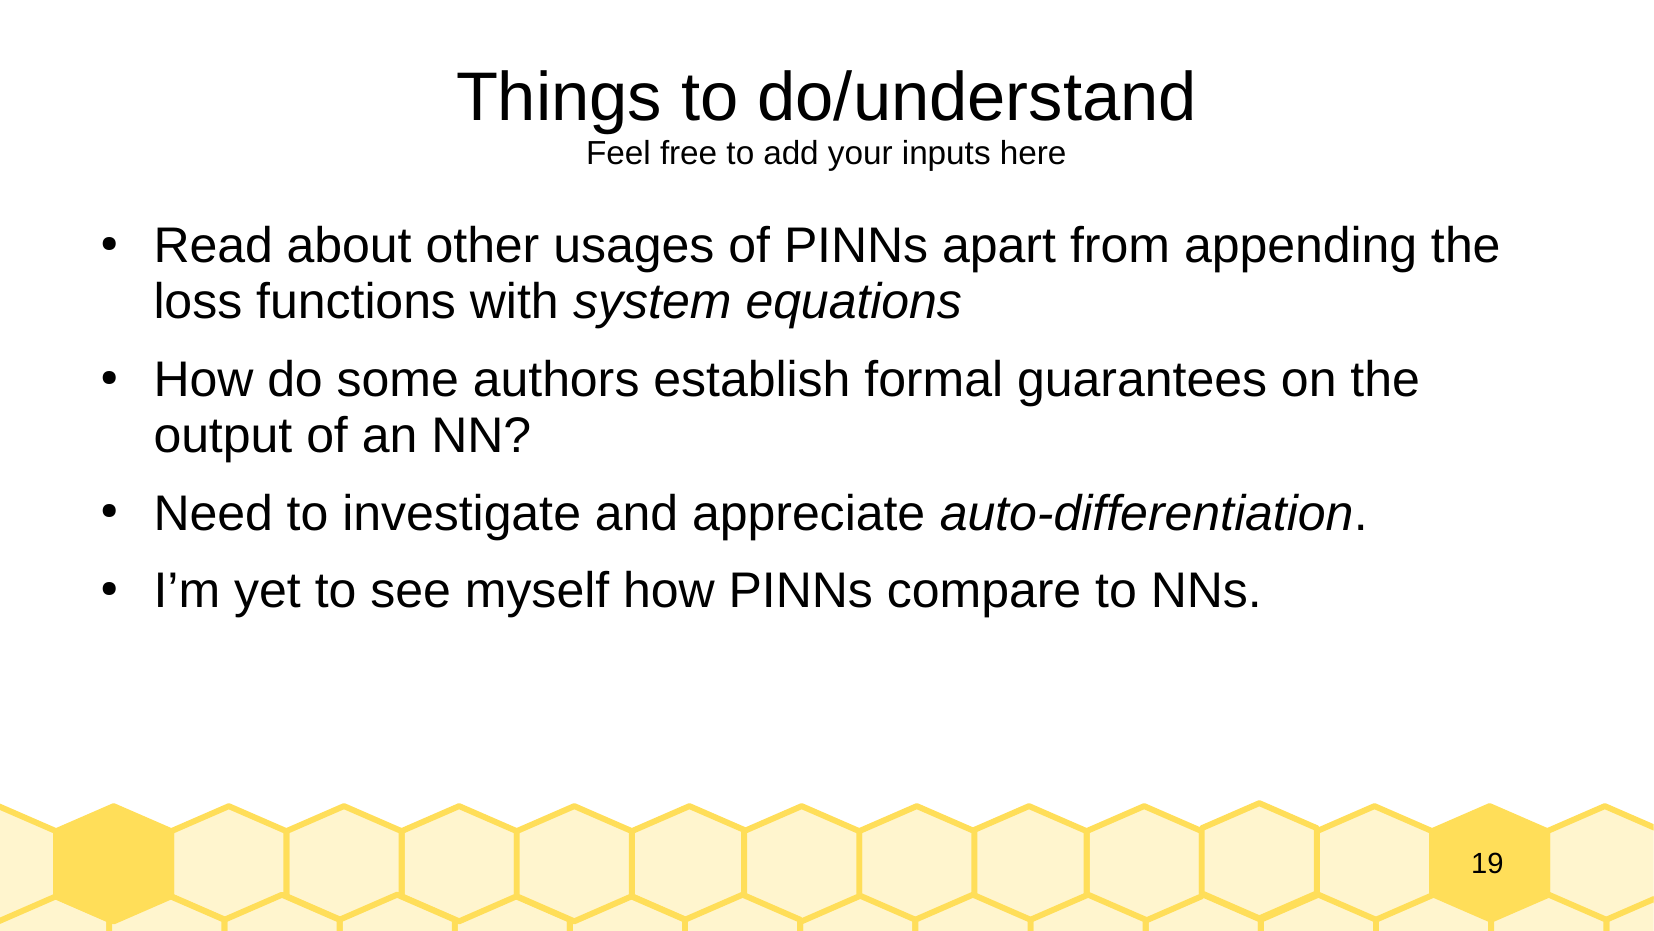

# Things to do/understand Feel free to add your inputs here
Read about other usages of PINNs apart from appending the loss functions with system equations
How do some authors establish formal guarantees on the output of an NN?
Need to investigate and appreciate auto-differentiation.
I’m yet to see myself how PINNs compare to NNs.